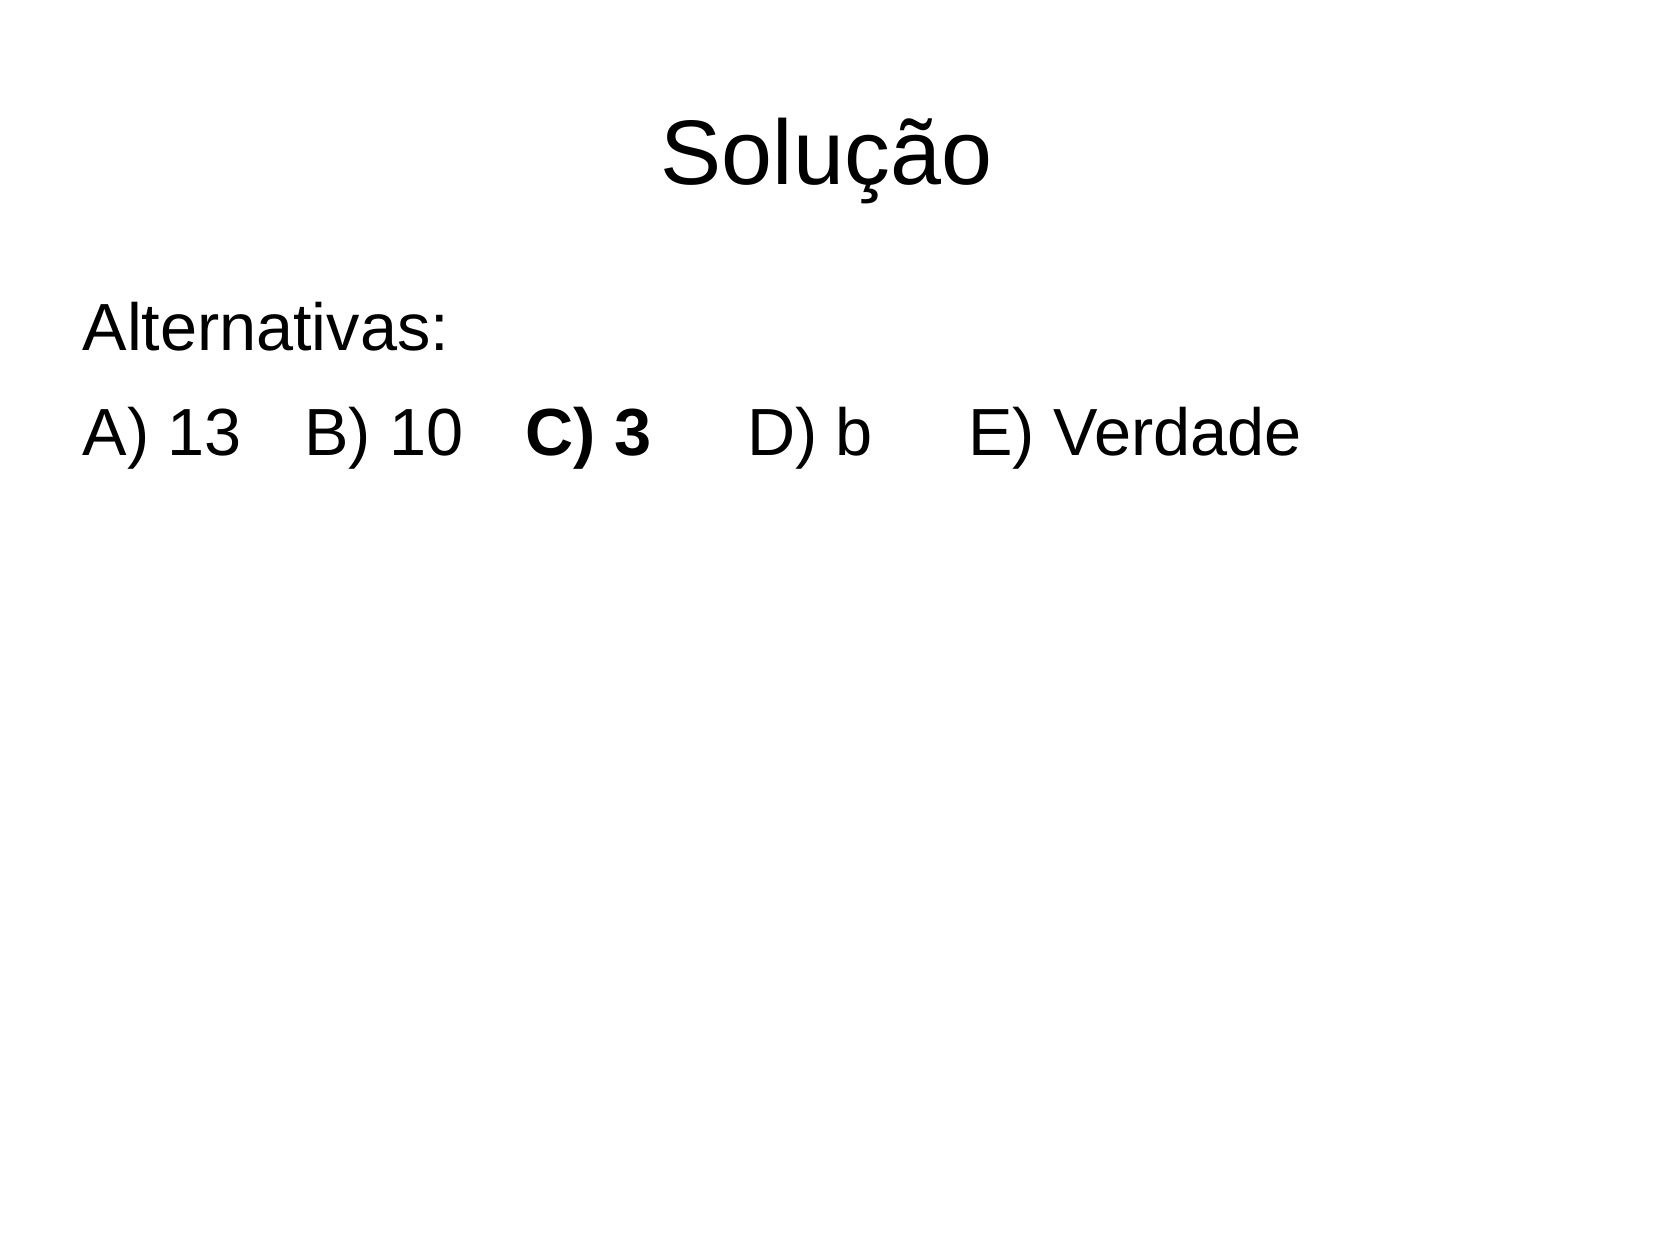

# Solução
Alternativas:
A) 13	B) 10	C) 3		D) b		E) Verdade